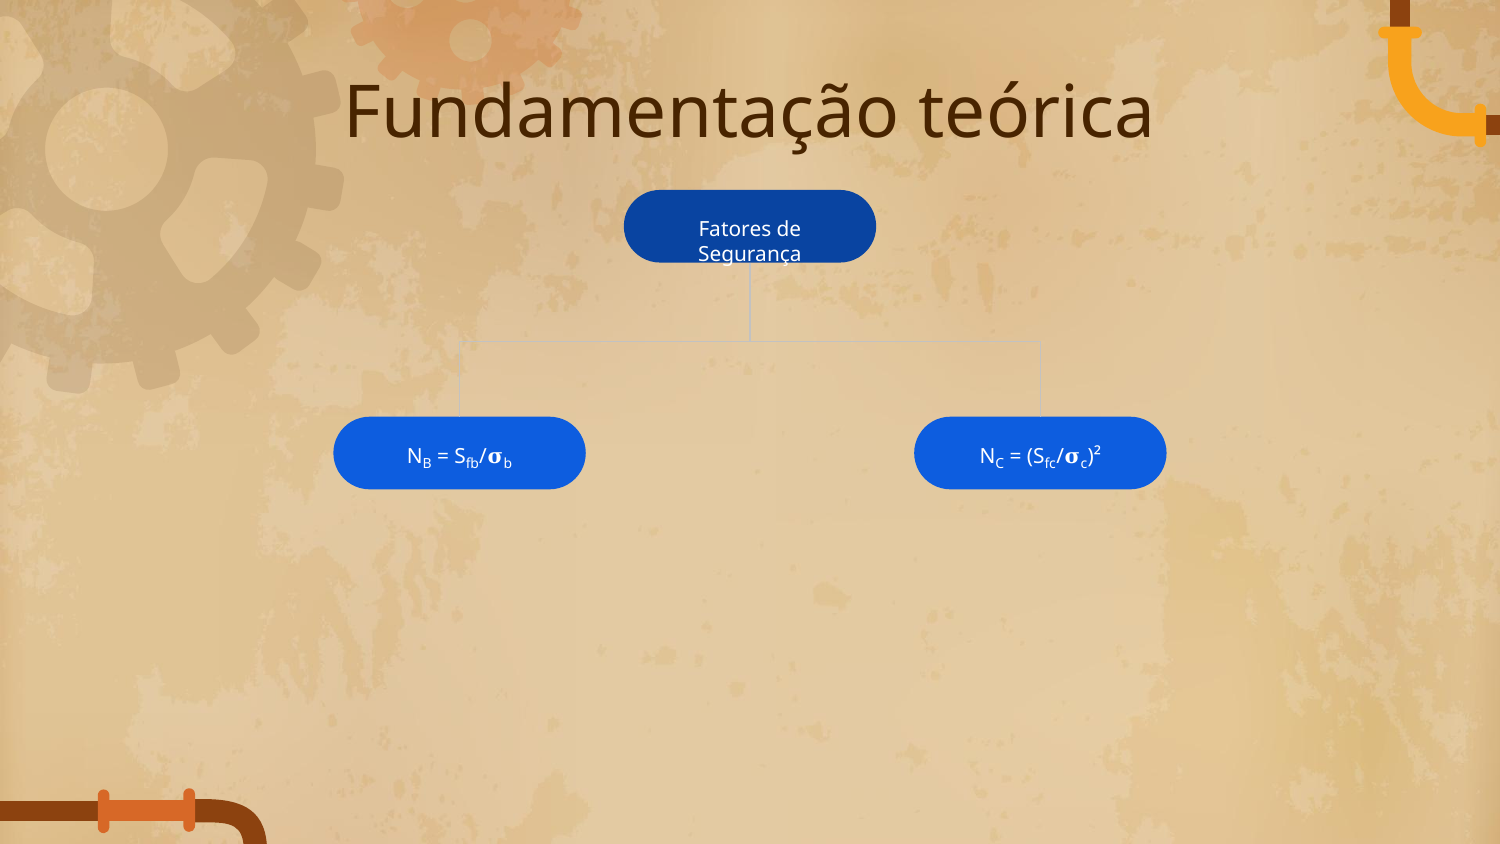

# Fundamentação teórica
Fatores de Segurança
NB = Sfb/𝛔b
NC = (Sfc/𝛔c)²